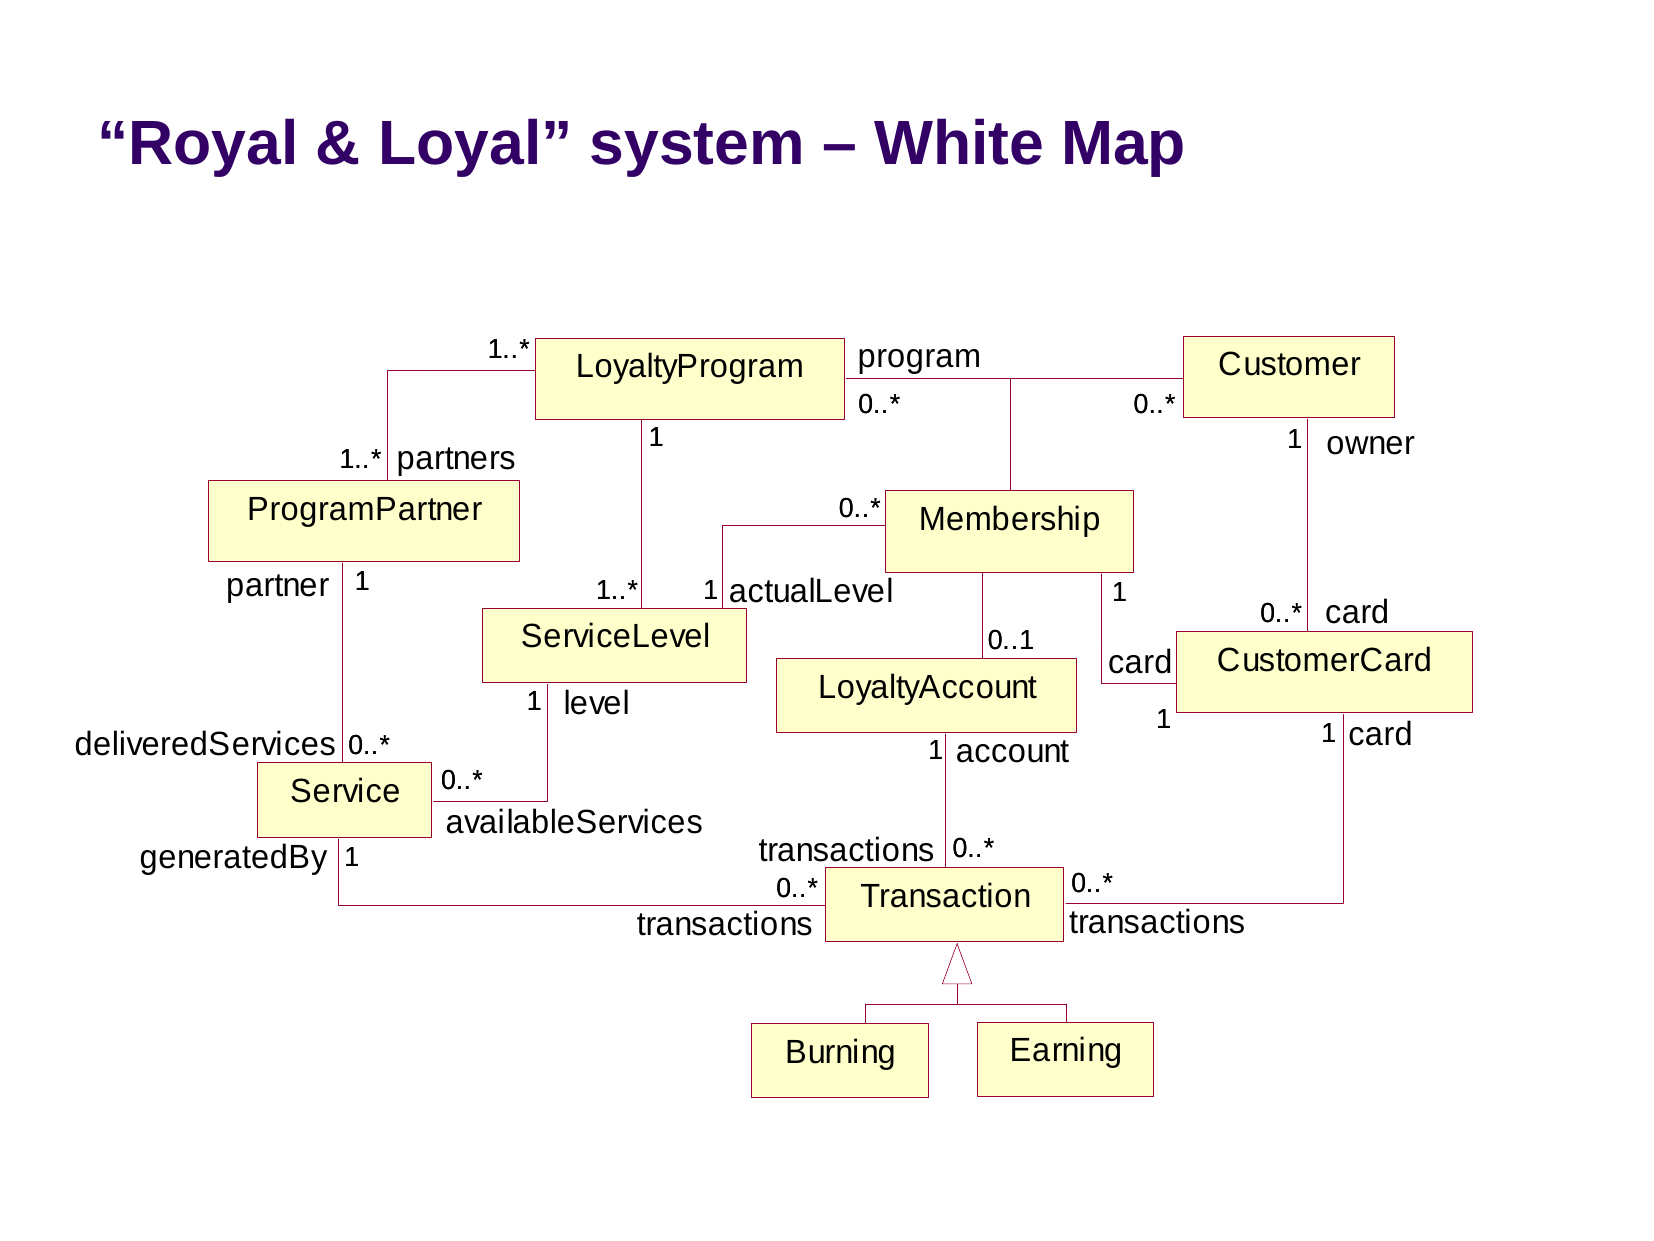

# “Royal & Loyal” system – White Map